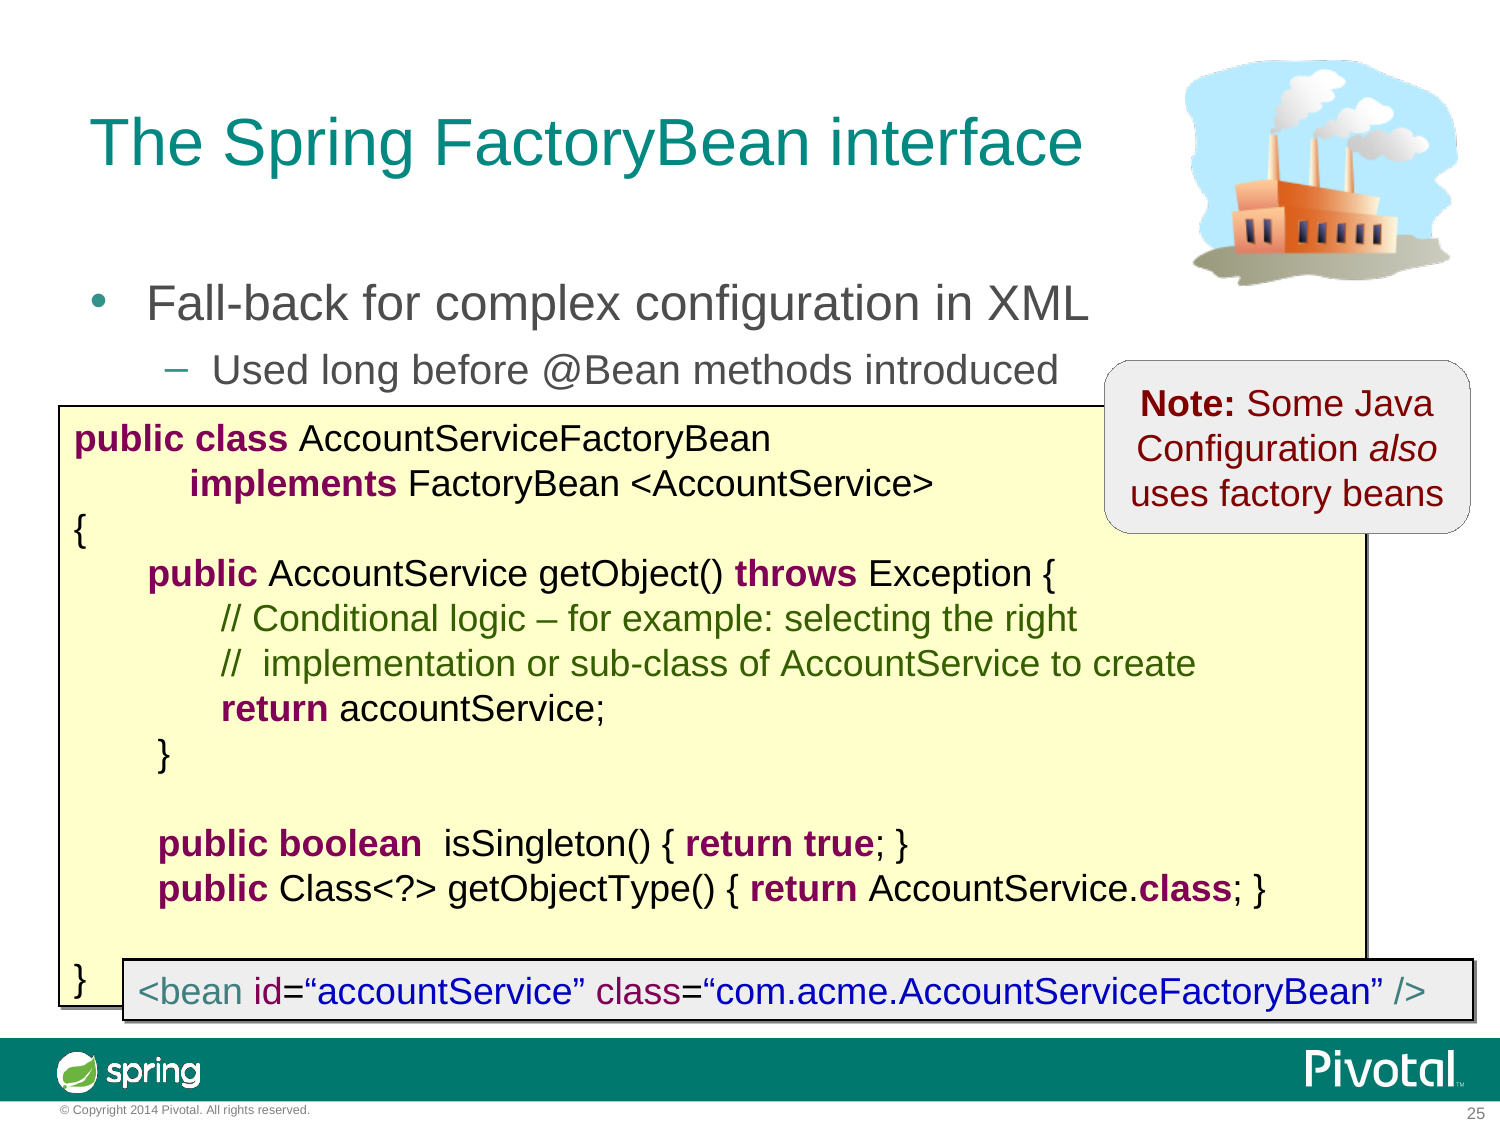

# The Spring FactoryBean interface
Fall-back for complex configuration in XML
Used long before @Bean methods introduced
Note: Some Java Configuration also uses factory beans
public class AccountServiceFactoryBean
 implements FactoryBean <AccountService>
{
 public AccountService getObject() throws Exception {
 // Conditional logic – for example: selecting the right
 // implementation or sub-class of AccountService to create
 return accountService;
 }
 public boolean isSingleton() { return true; }
 public Class<?> getObjectType() { return AccountService.class; }
}
<bean id=“accountService” class=“com.acme.AccountServiceFactoryBean” />